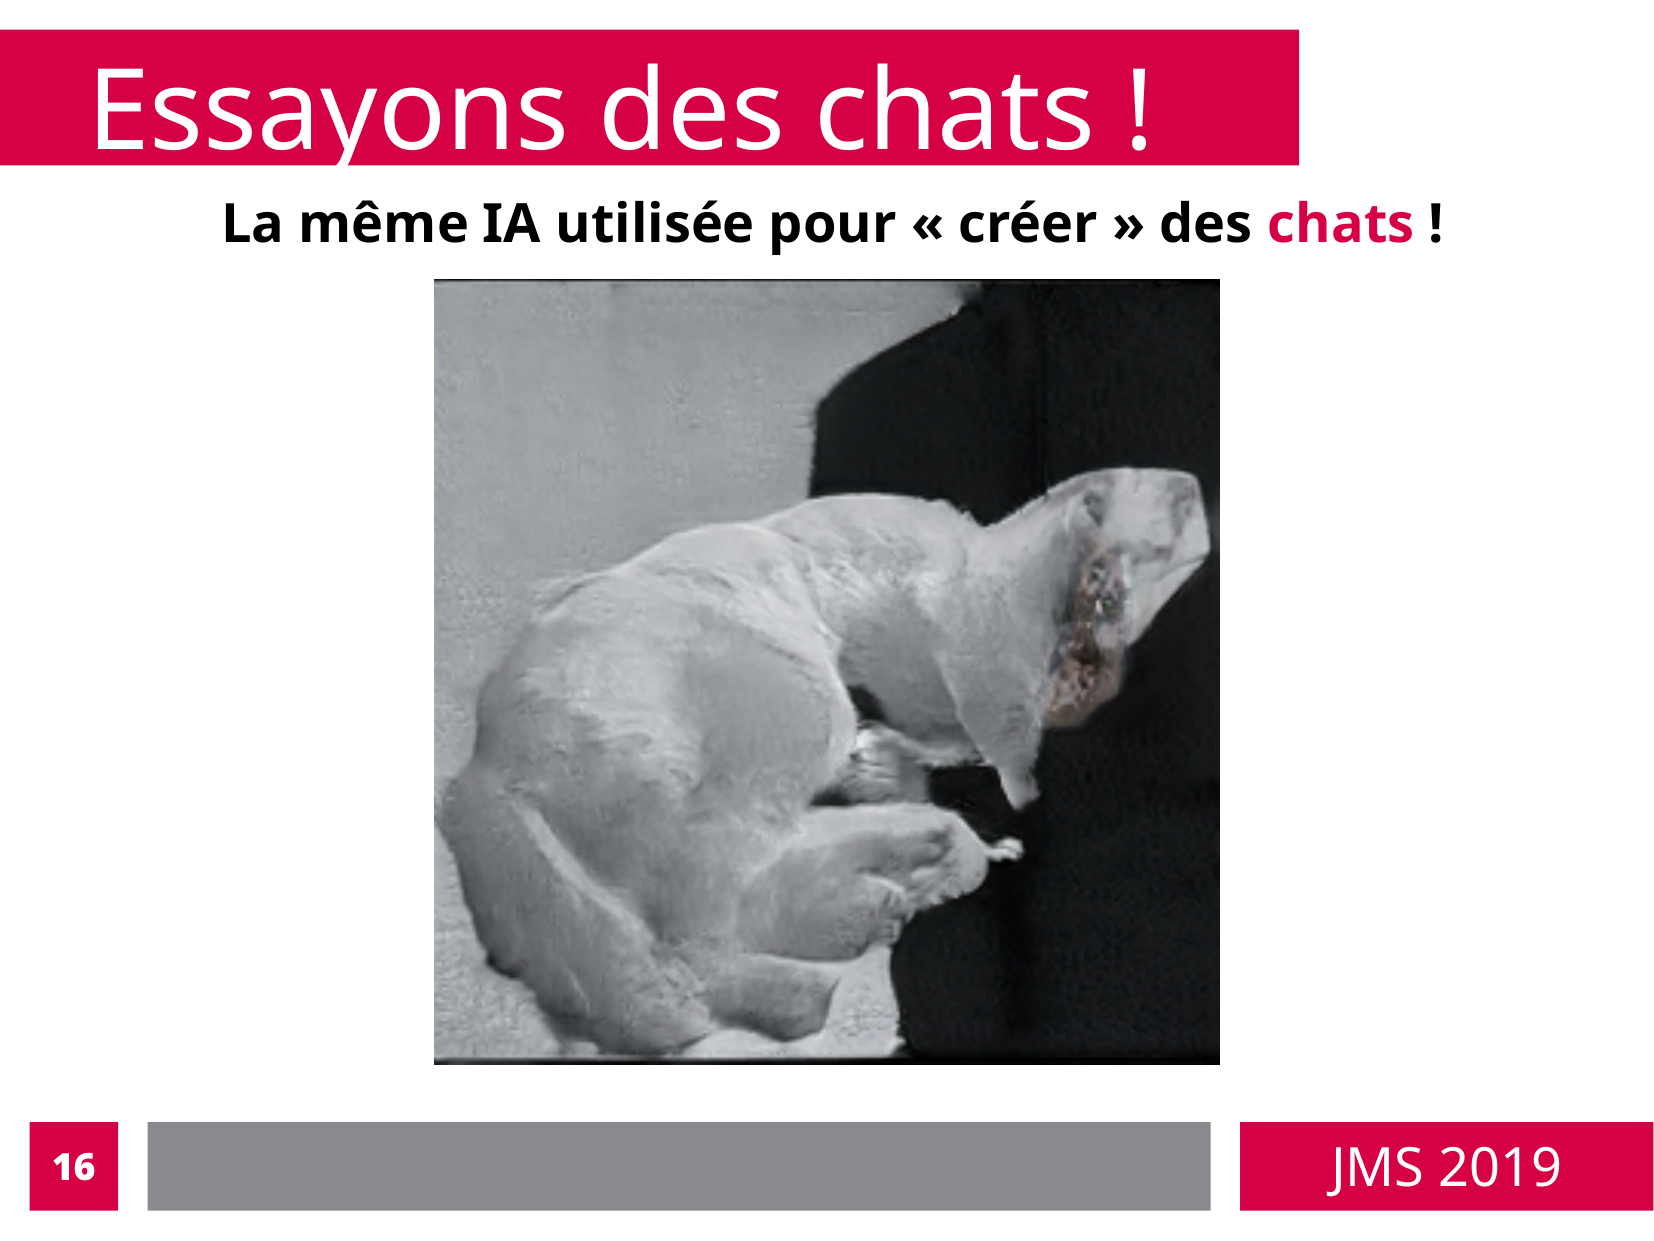

# Essayons des chats !
La même IA utilisée pour « créer » des chats !
16